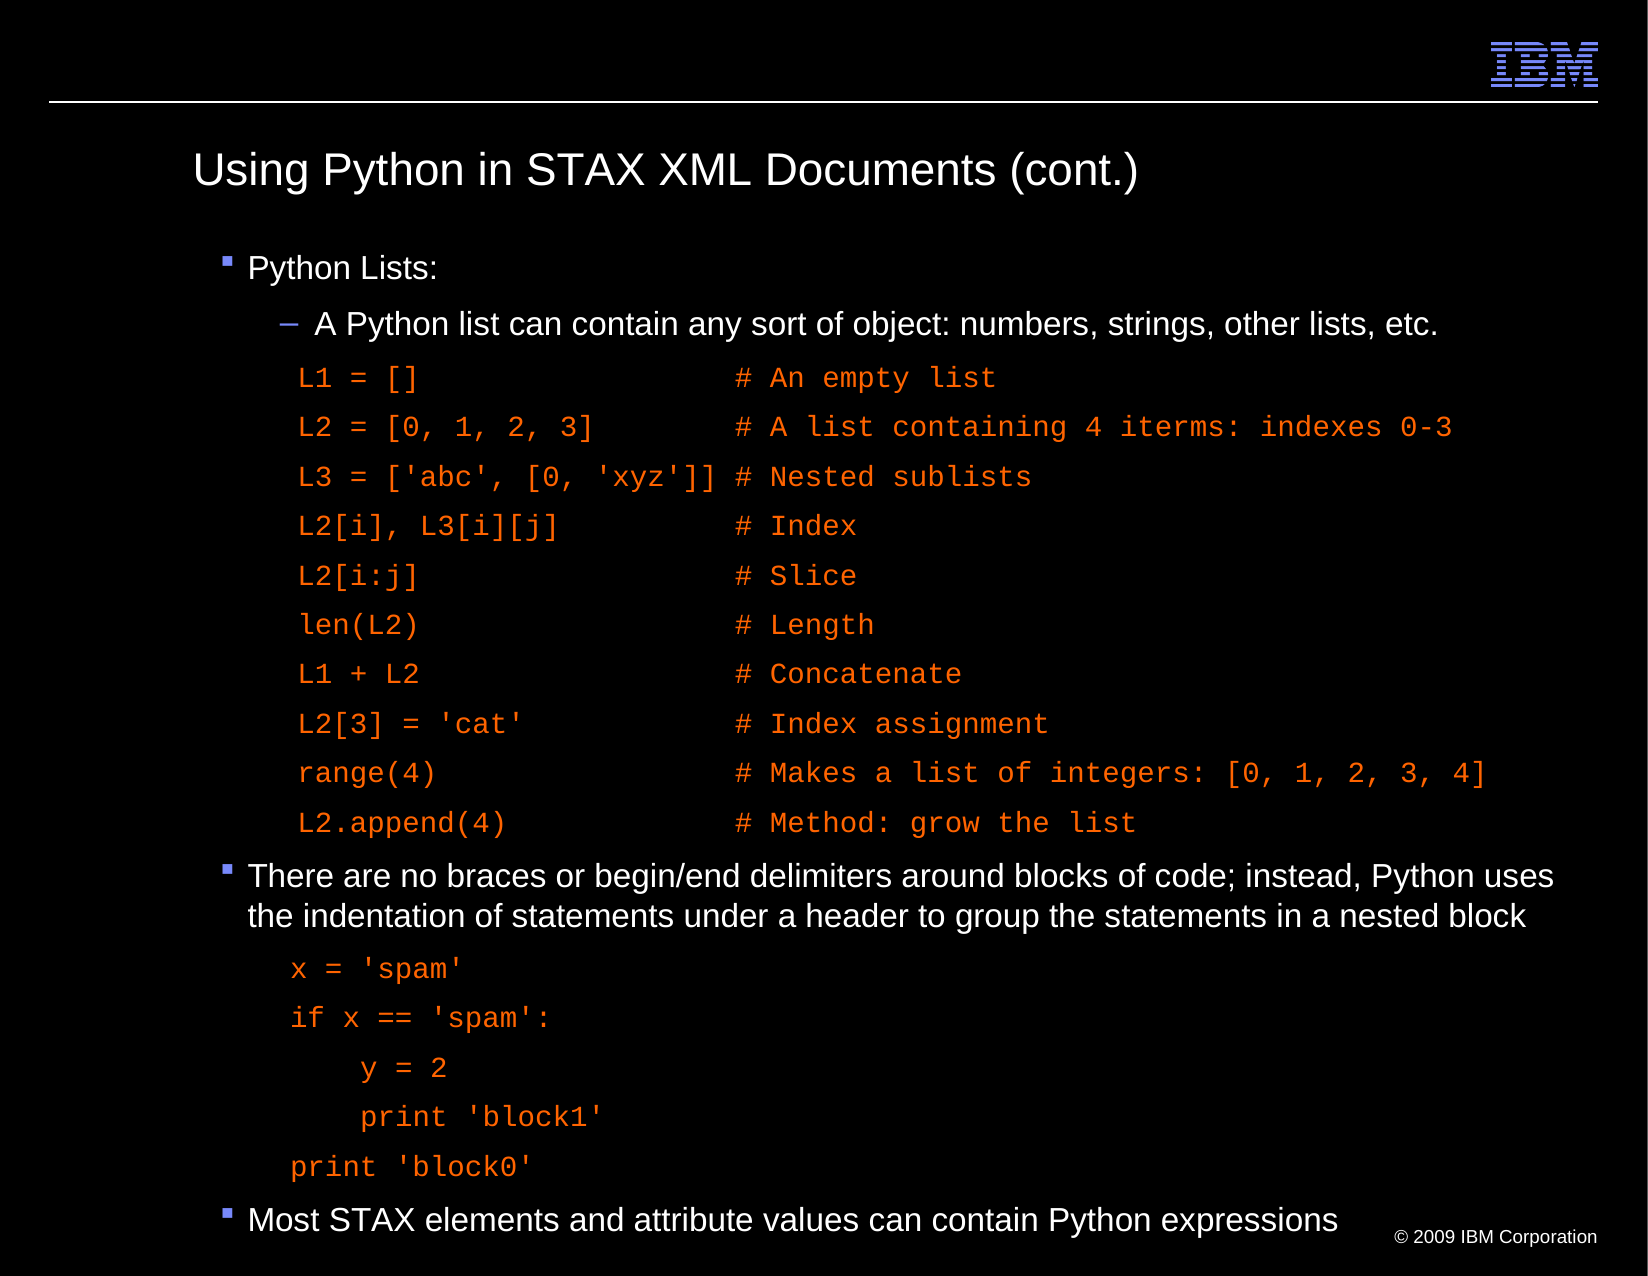

# Using Python in STAX XML Documents (cont.)
Python Lists:
A Python list can contain any sort of object: numbers, strings, other lists, etc.
 L1 = [] # An empty list
 L2 = [0, 1, 2, 3] # A list containing 4 iterms: indexes 0-3
 L3 = ['abc', [0, 'xyz']] # Nested sublists
 L2[i], L3[i][j] # Index
 L2[i:j] # Slice
 len(L2) # Length
 L1 + L2 # Concatenate
 L2[3] = 'cat' # Index assignment
 range(4) # Makes a list of integers: [0, 1, 2, 3, 4]
 L2.append(4) # Method: grow the list
There are no braces or begin/end delimiters around blocks of code; instead, Python uses the indentation of statements under a header to group the statements in a nested block
 x = 'spam'
 if x == 'spam':
 y = 2
 print 'block1'
 print 'block0'
Most STAX elements and attribute values can contain Python expressions